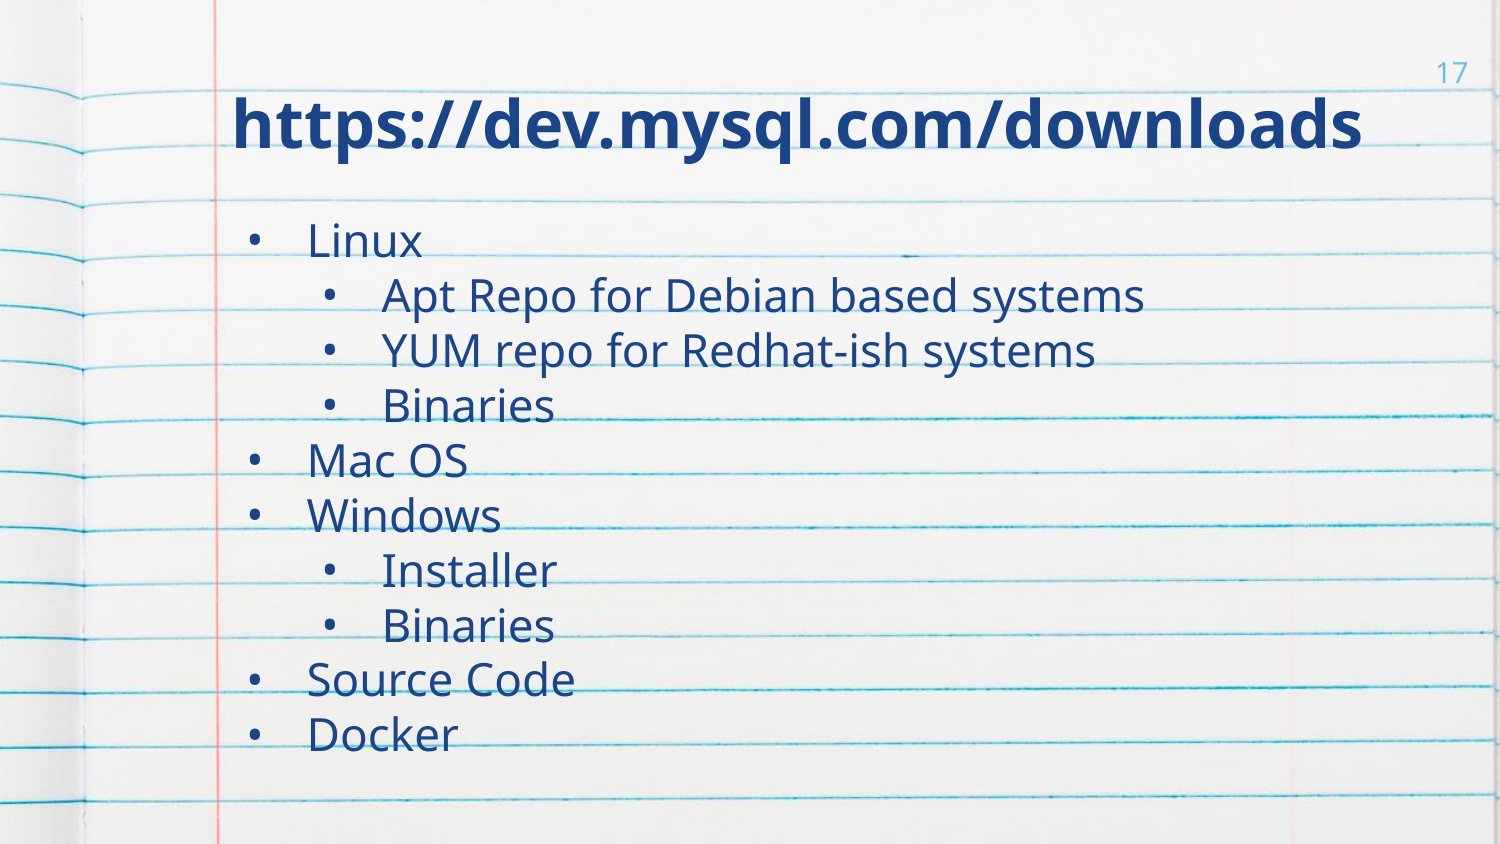

# https://dev.mysql.com/downloads
Linux
Apt Repo for Debian based systems
YUM repo for Redhat-ish systems
Binaries
Mac OS
Windows
Installer
Binaries
Source Code
Docker